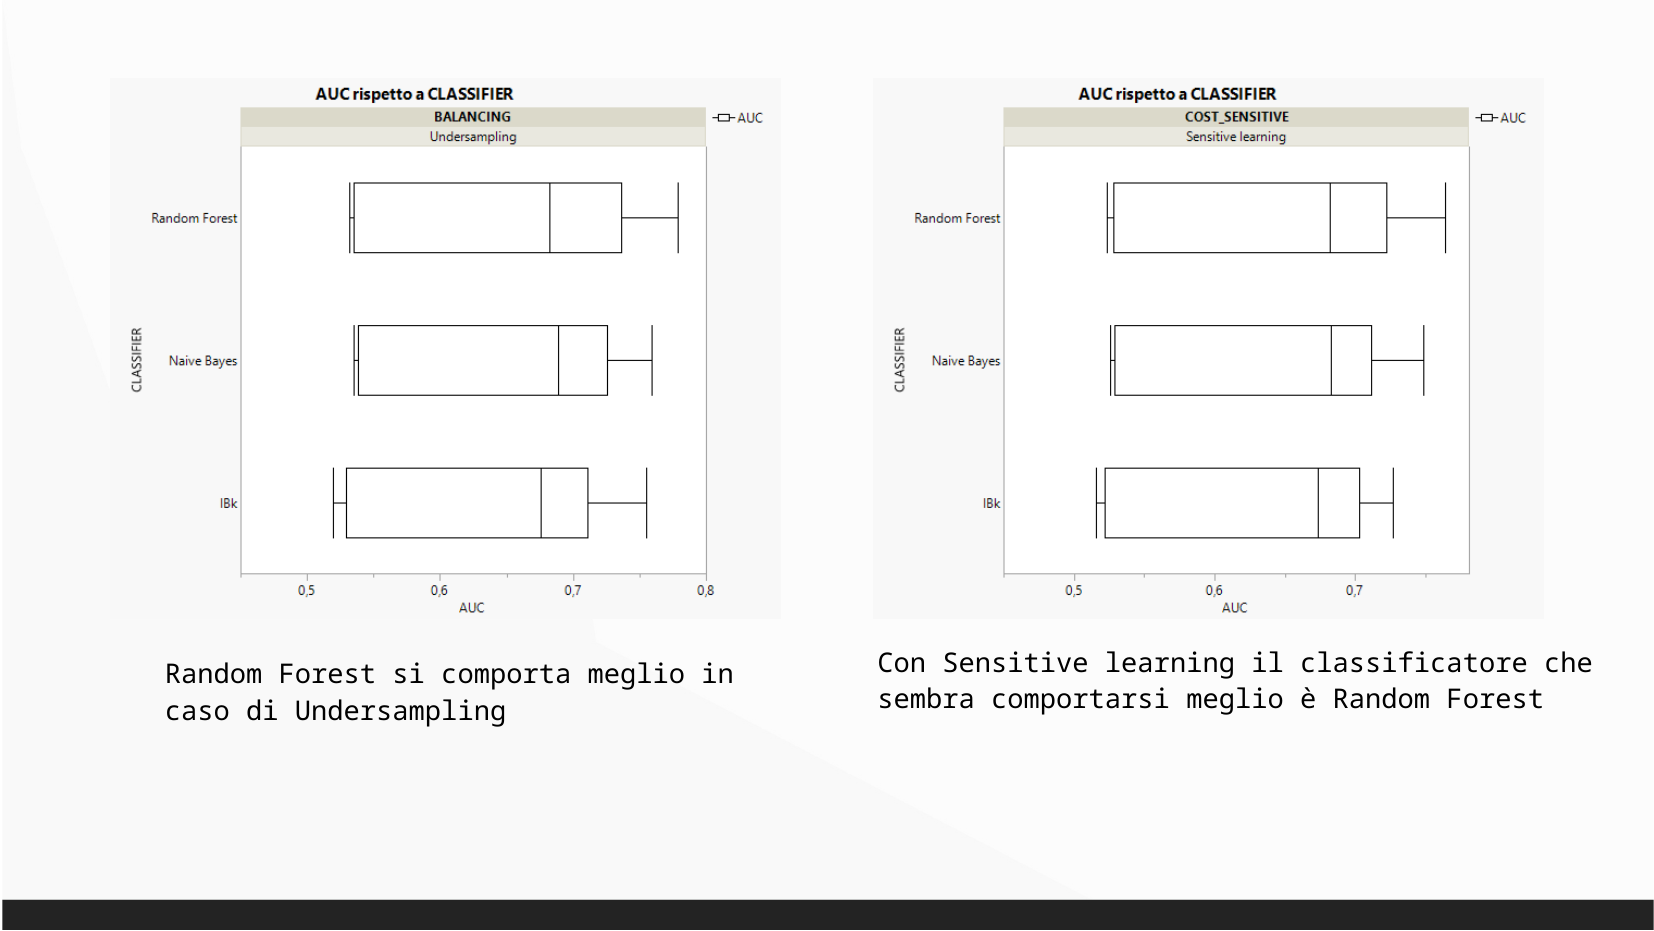

Con Sensitive learning il classificatore che sembra comportarsi meglio è Random Forest
Random Forest si comporta meglio in caso di Undersampling